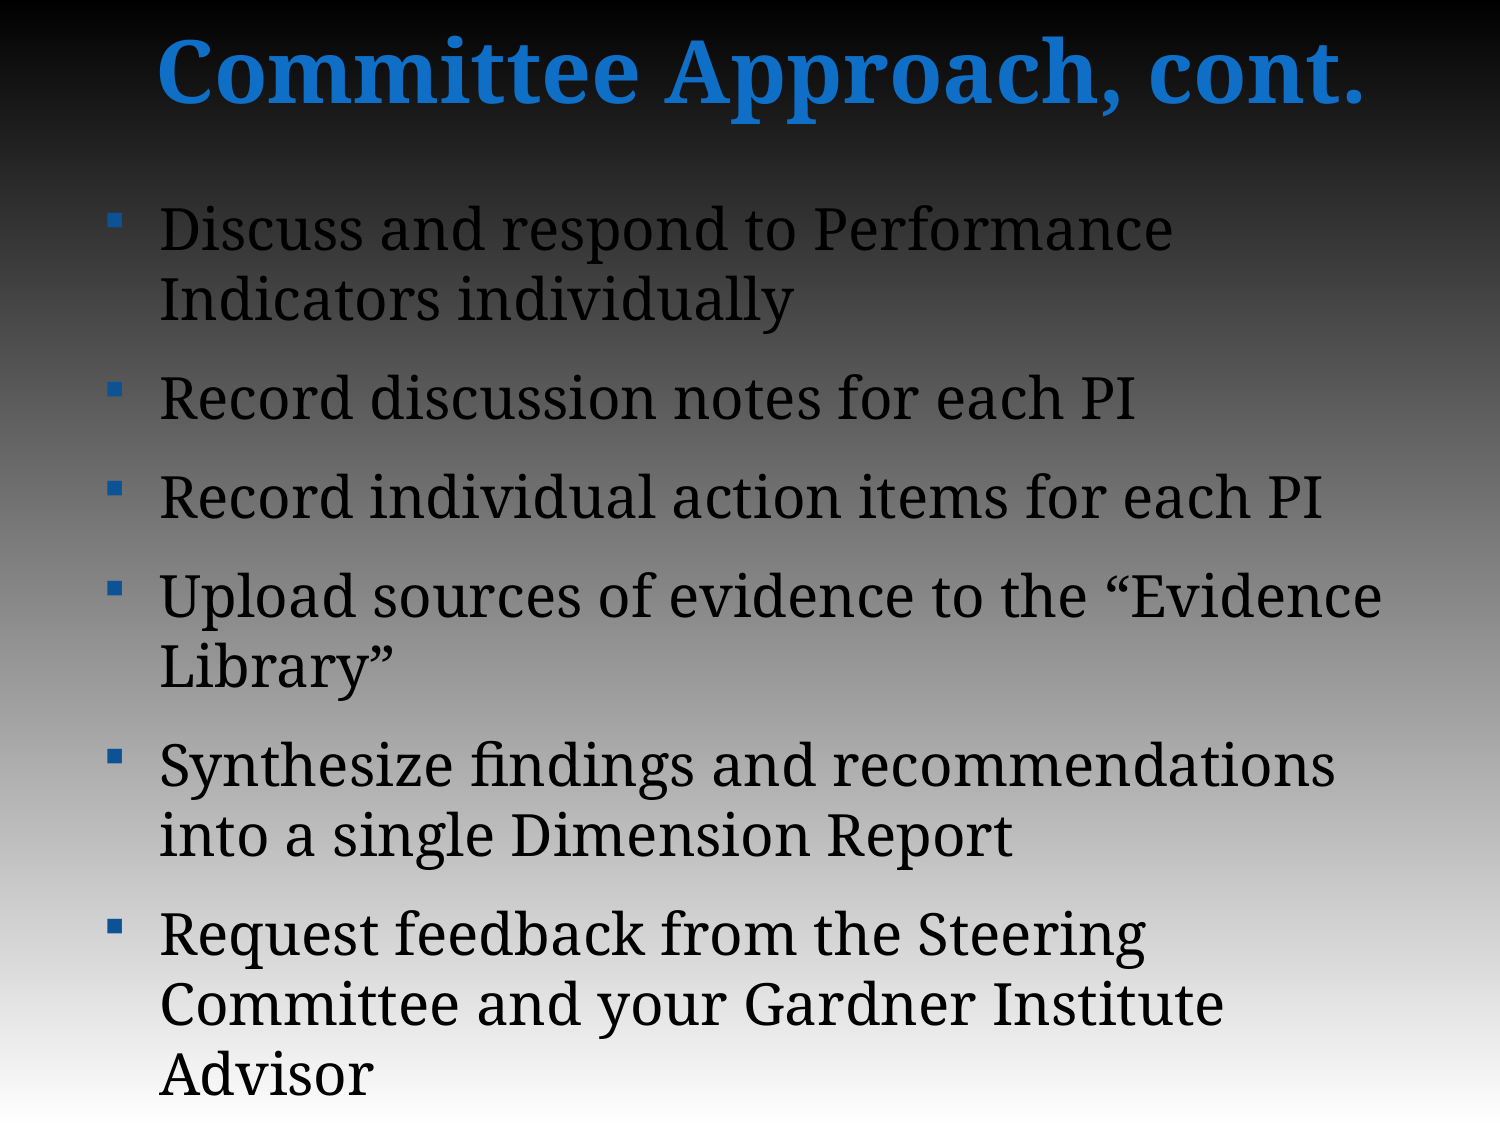

Committee Approach, cont.
Discuss and respond to Performance Indicators individually
Record discussion notes for each PI
Record individual action items for each PI
Upload sources of evidence to the “Evidence Library”
Synthesize findings and recommendations into a single Dimension Report
Request feedback from the Steering Committee and your Gardner Institute Advisor